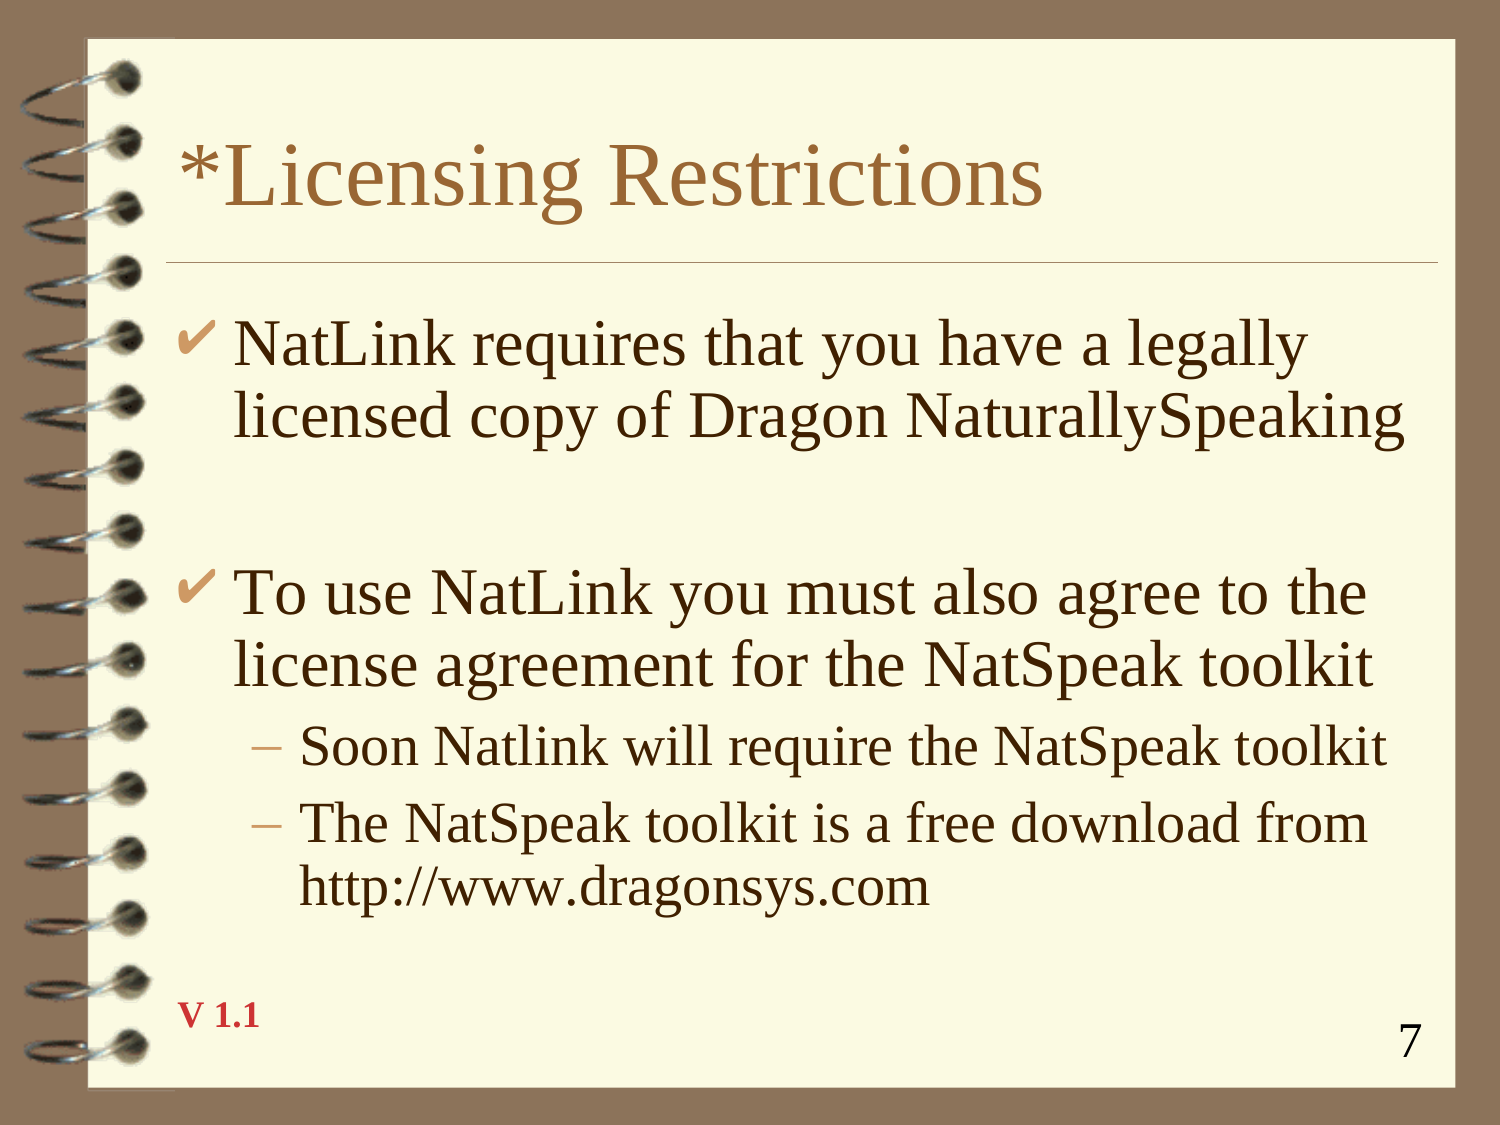

# *Licensing Restrictions
NatLink requires that you have a legally licensed copy of Dragon NaturallySpeaking
To use NatLink you must also agree to the license agreement for the NatSpeak toolkit
Soon Natlink will require the NatSpeak toolkit
The NatSpeak toolkit is a free download from http://www.dragonsys.com
V 1.1
7